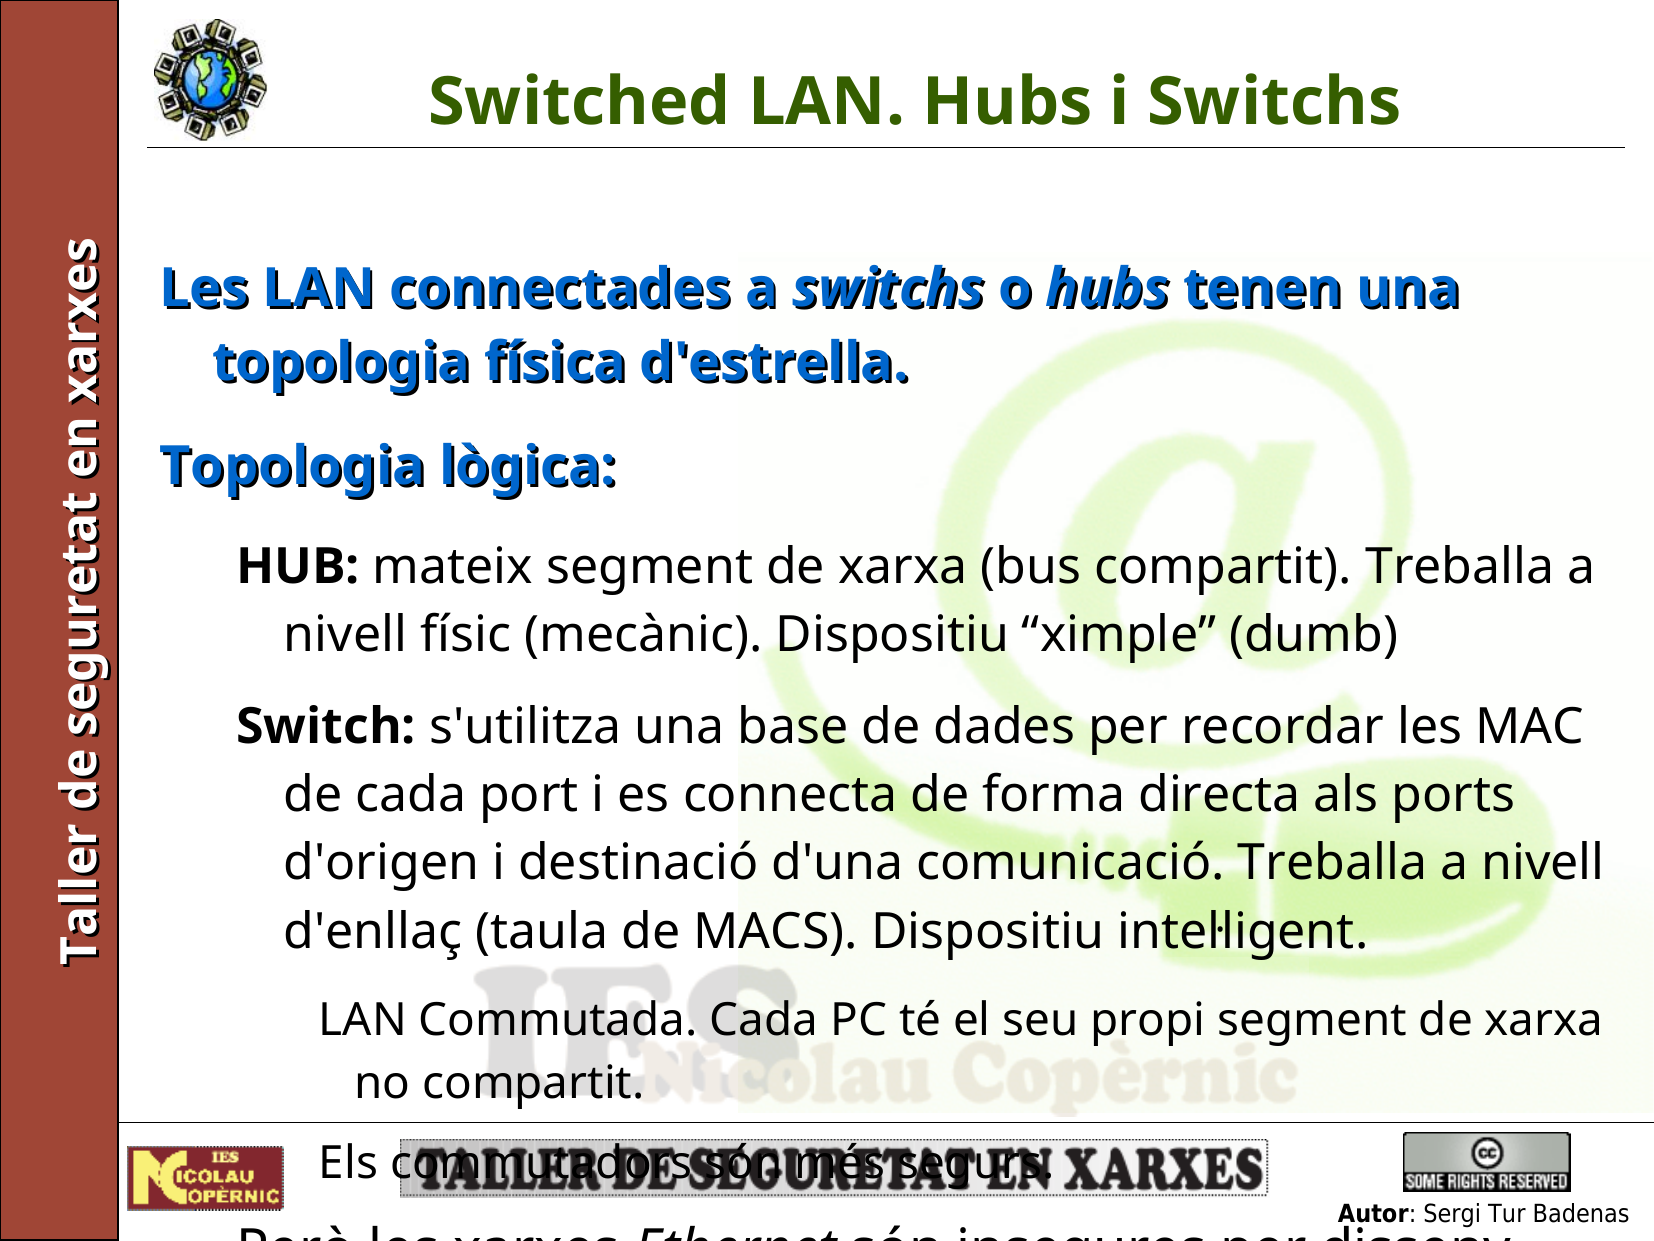

# Switched LAN. Hubs i Switchs
Les LAN connectades a switchs o hubs tenen una topologia física d'estrella.
Topologia lògica:
HUB: mateix segment de xarxa (bus compartit). Treballa a nivell físic (mecànic). Dispositiu “ximple” (dumb)
Switch: s'utilitza una base de dades per recordar les MAC de cada port i es connecta de forma directa als ports d'origen i destinació d'una comunicació. Treballa a nivell d'enllaç (taula de MACS). Dispositiu intel·ligent.
LAN Commutada. Cada PC té el seu propi segment de xarxa no compartit.
Els commutadors són més segurs.
Però les xarxes Ethernet són insegures per disseny